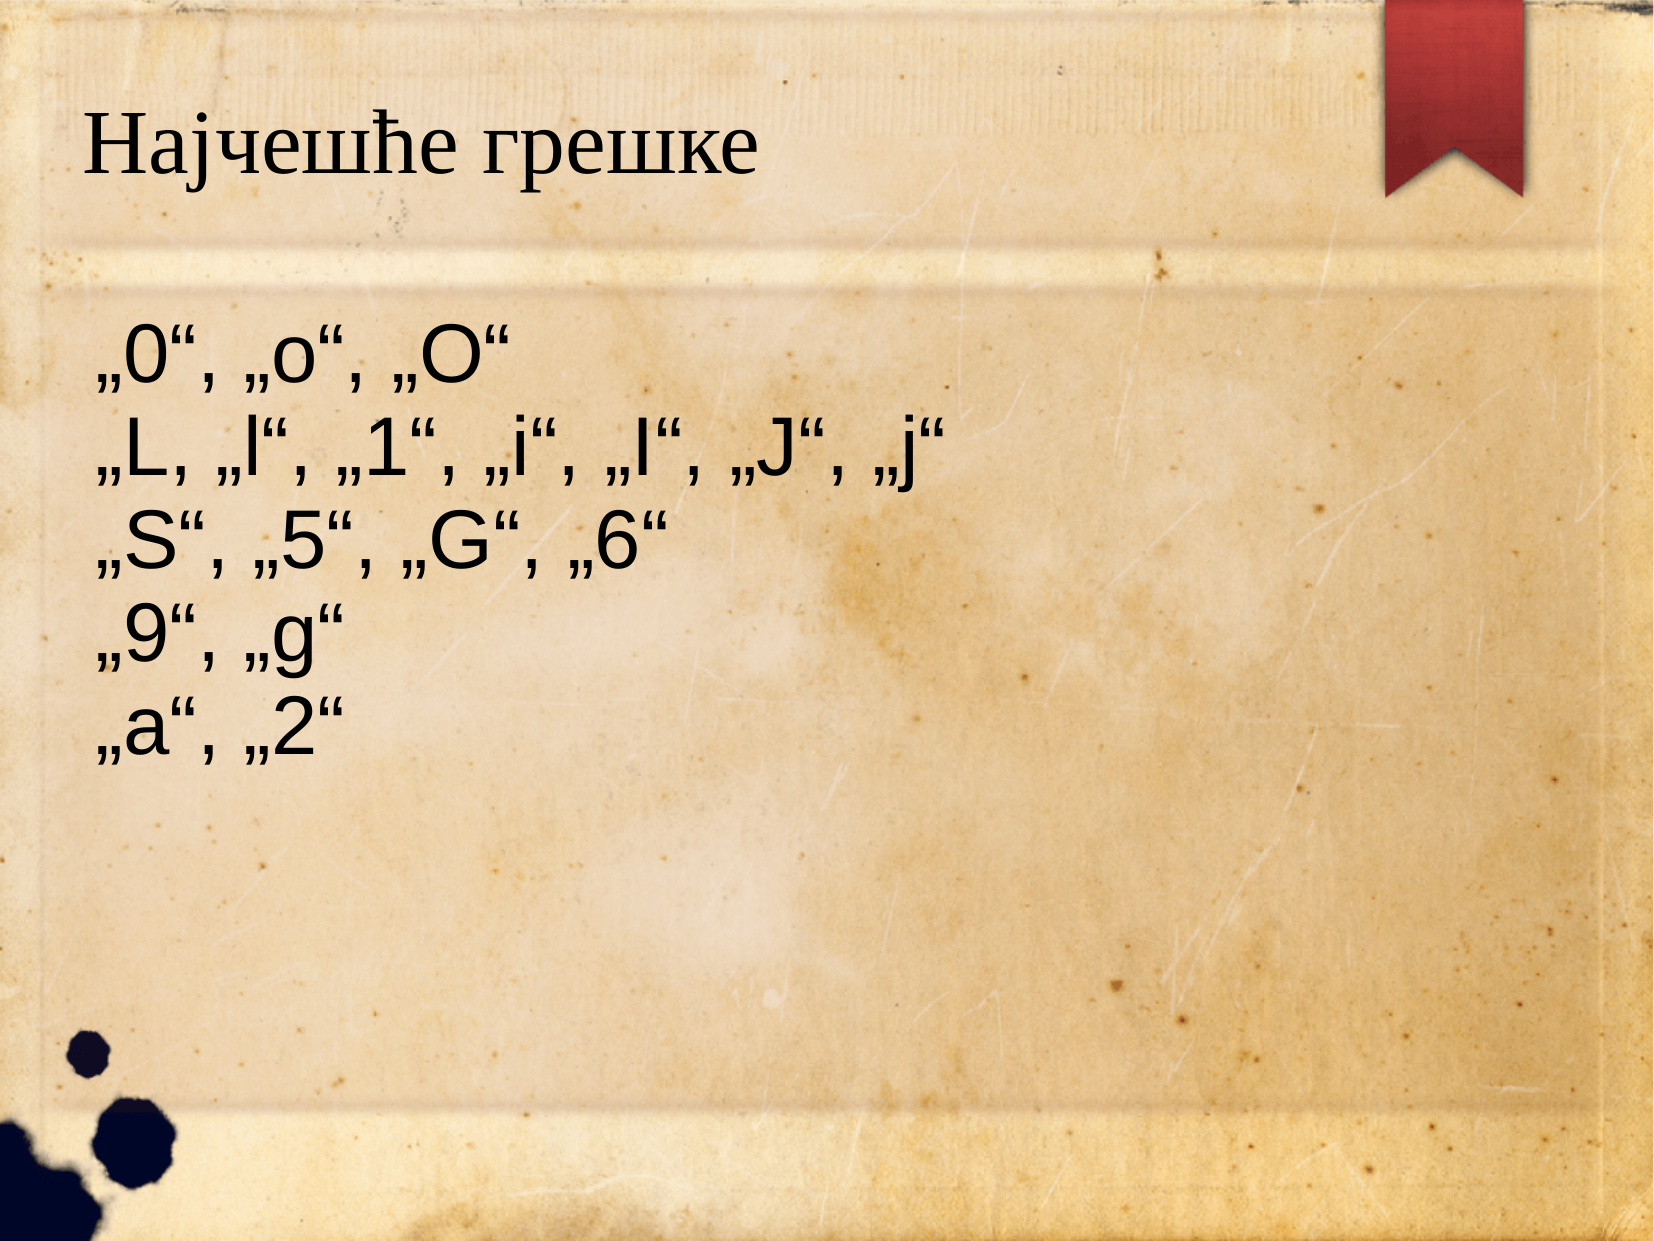

# Најчешће грешке
„0“, „о“, „О“
„L, „l“, „1“, „i“, „I“, „J“, „j“
„S“, „5“, „G“, „6“
„9“, „g“
„a“, „2“